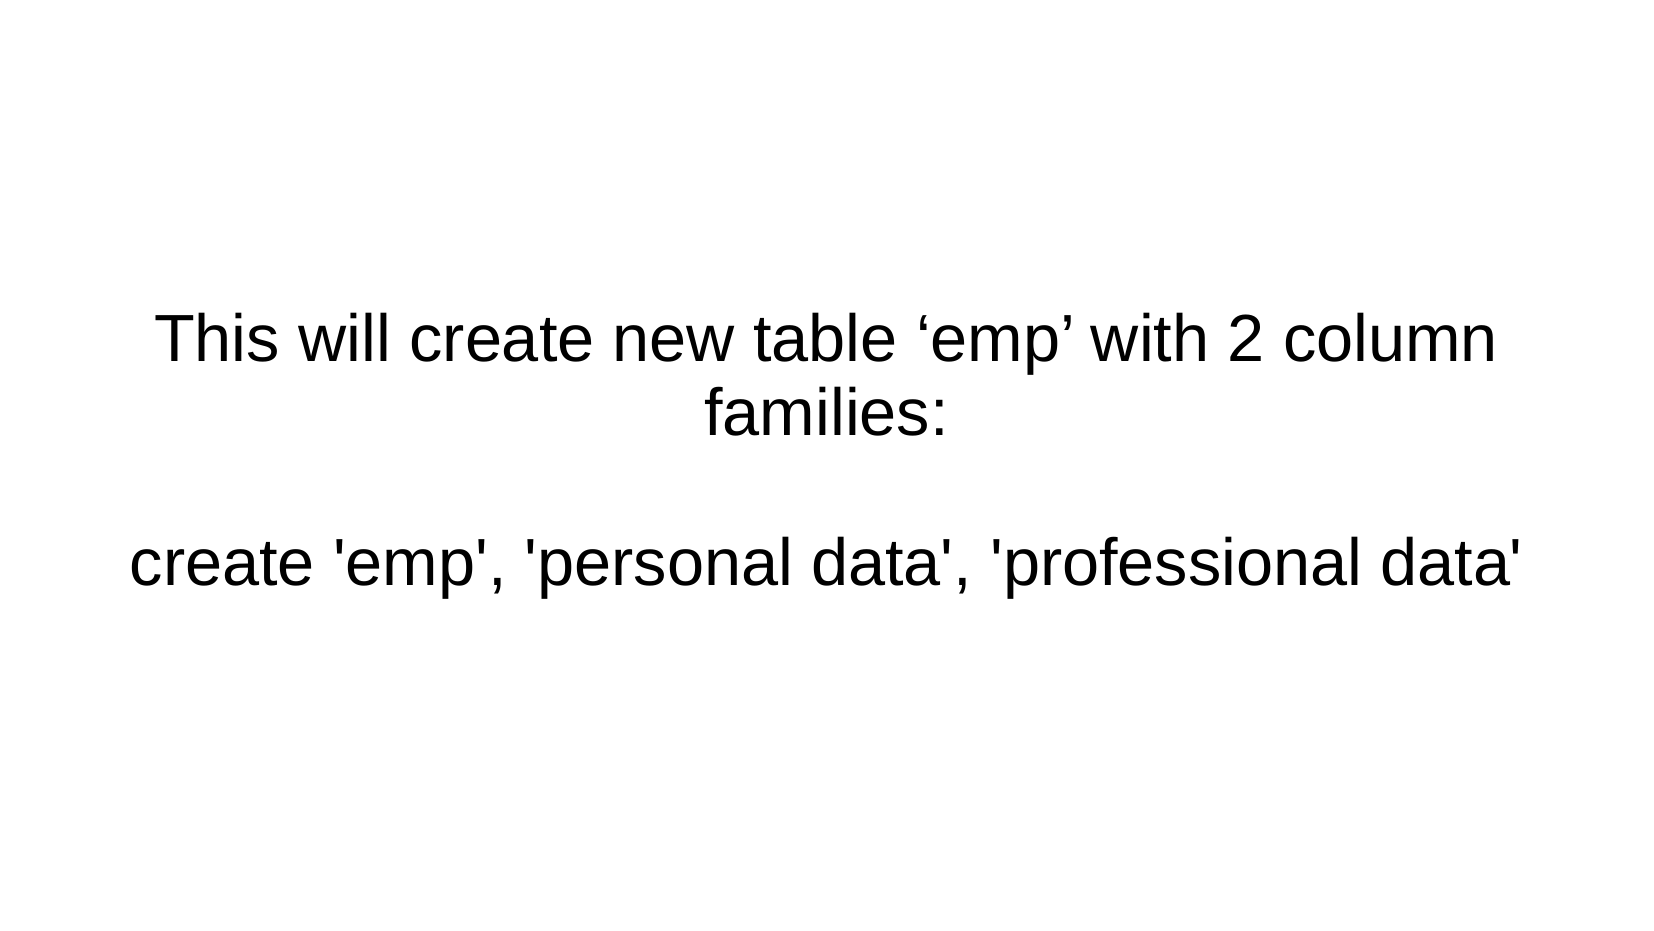

# This will create new table ‘emp’ with 2 column families:
create 'emp', 'personal data', 'professional data'